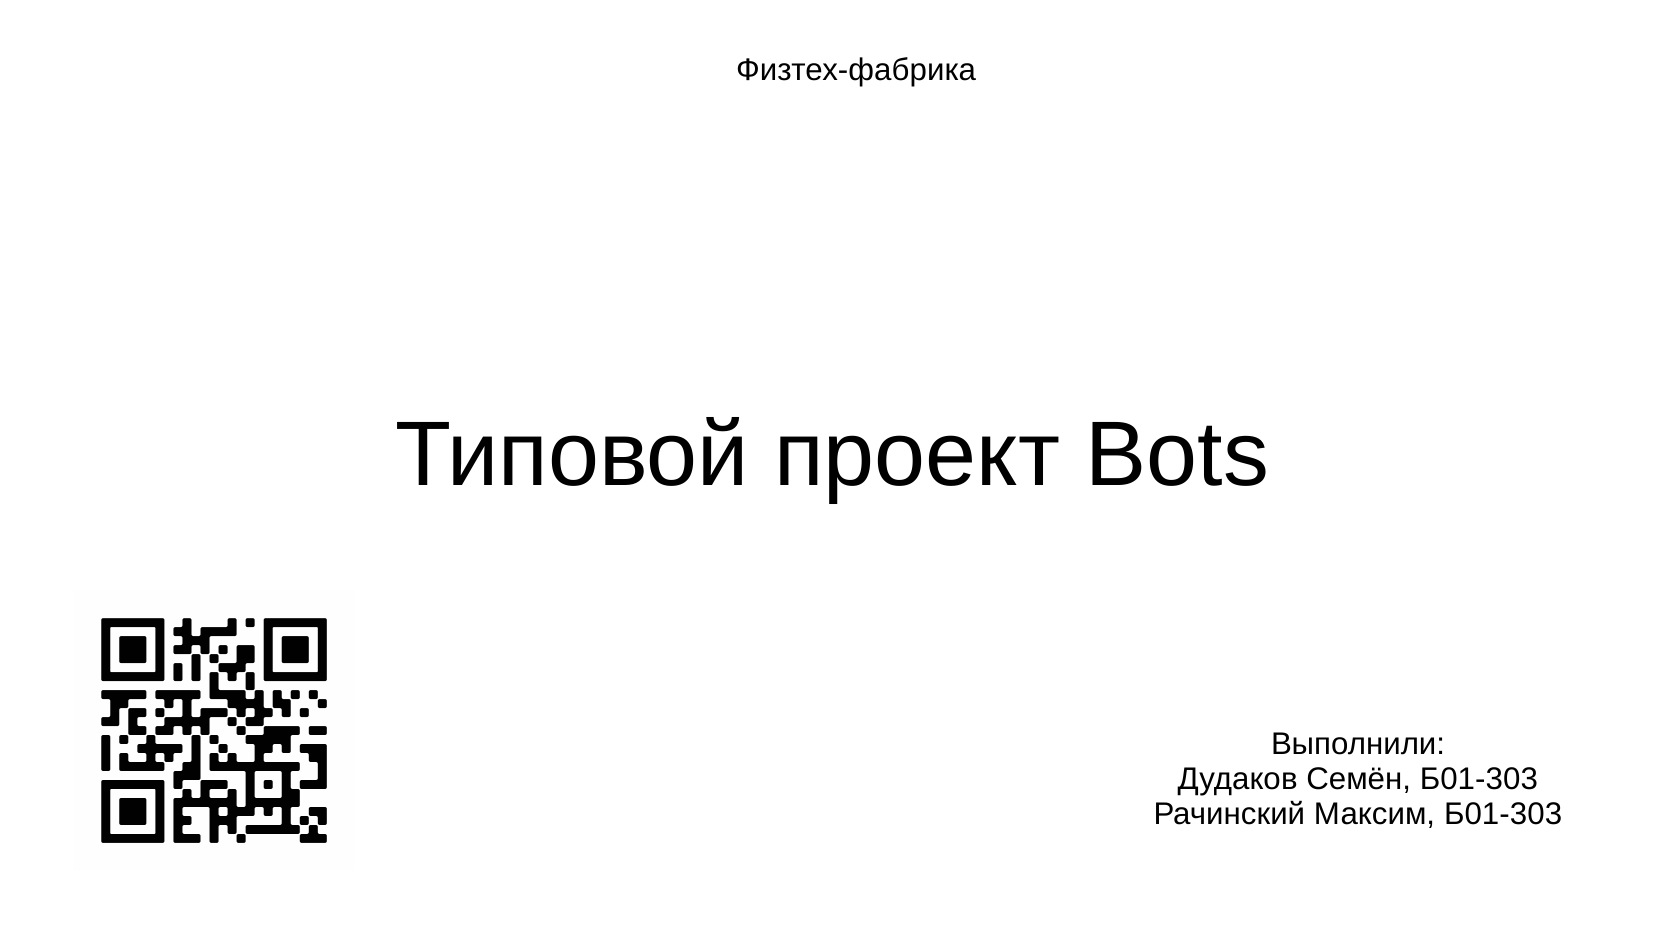

Физтех-фабрика
# Типовой проект Bots
Выполнили:
Дудаков Семён, Б01-303
Рачинский Максим, Б01-303